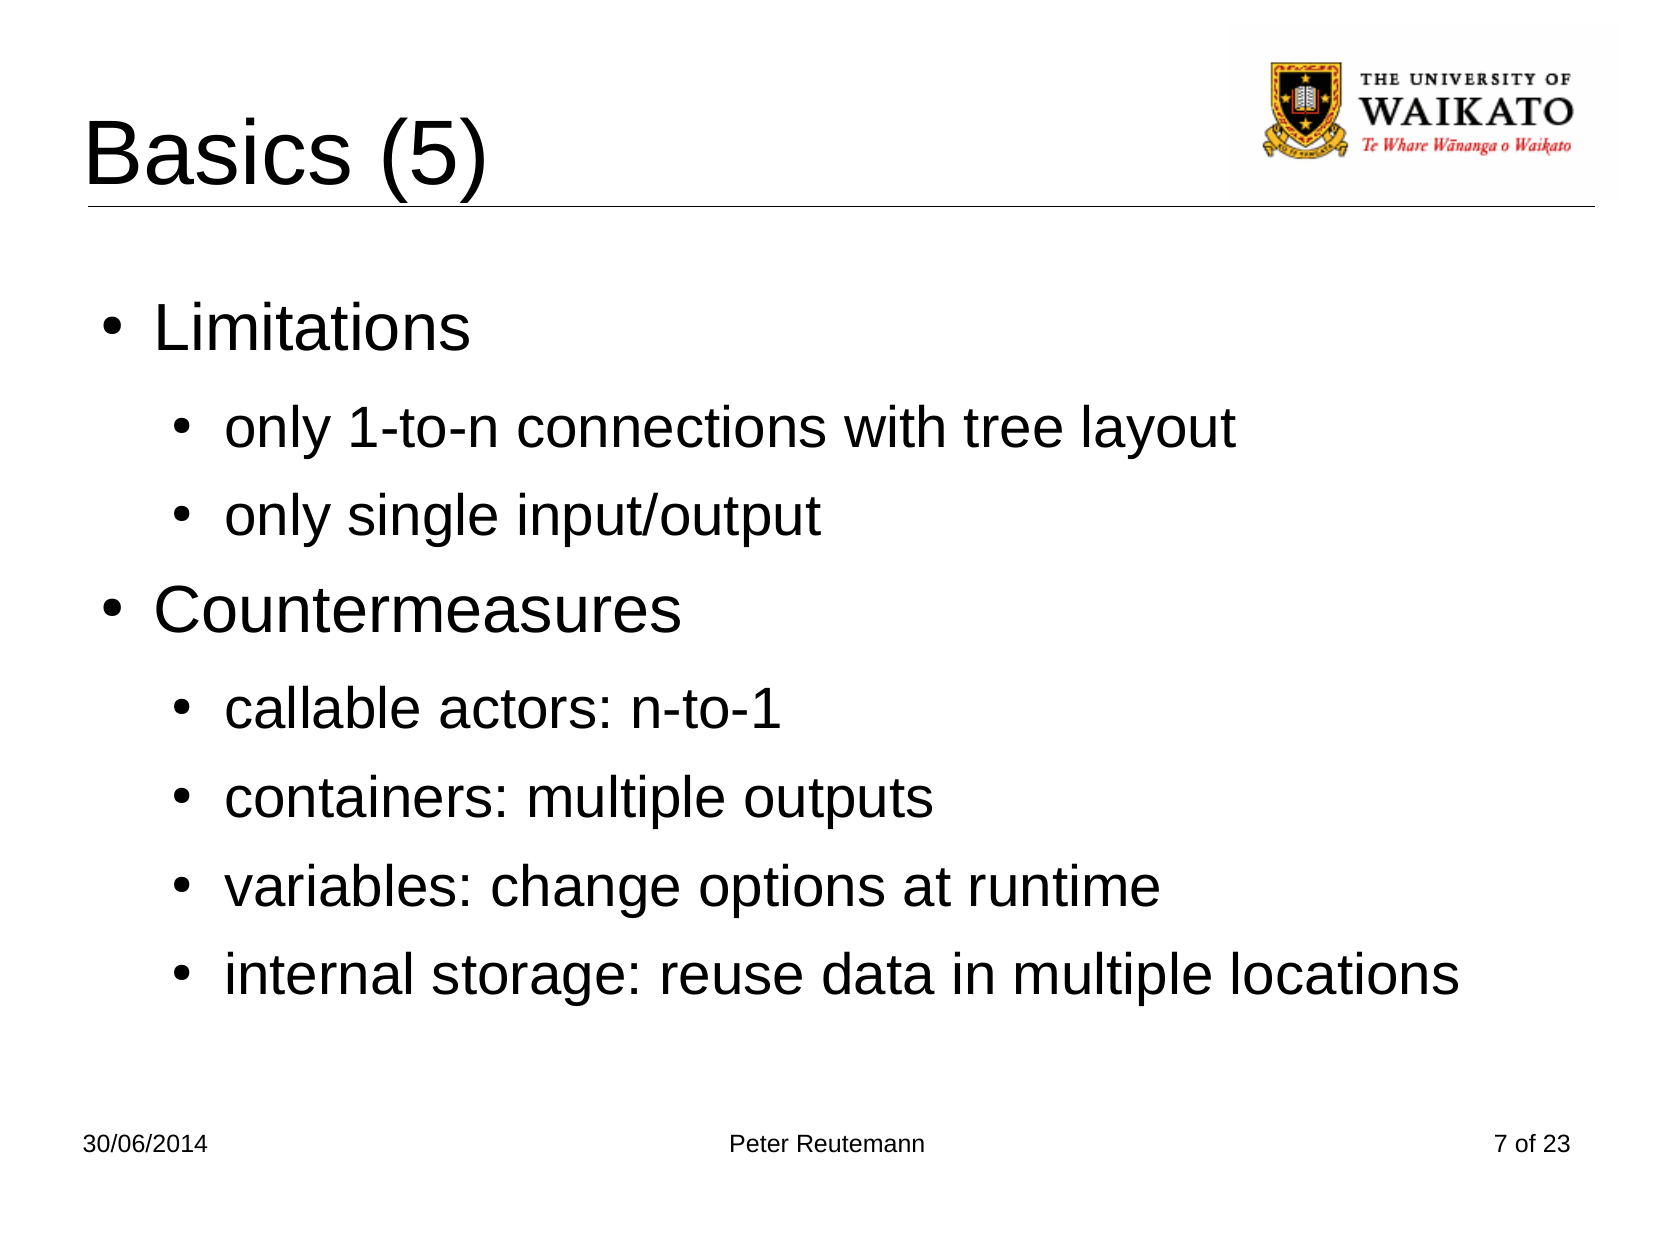

# Basics (5)
Limitations
only 1-to-n connections with tree layout
only single input/output
Countermeasures
callable actors: n-to-1
containers: multiple outputs
variables: change options at runtime
internal storage: reuse data in multiple locations
30/06/2014
Peter Reutemann
7